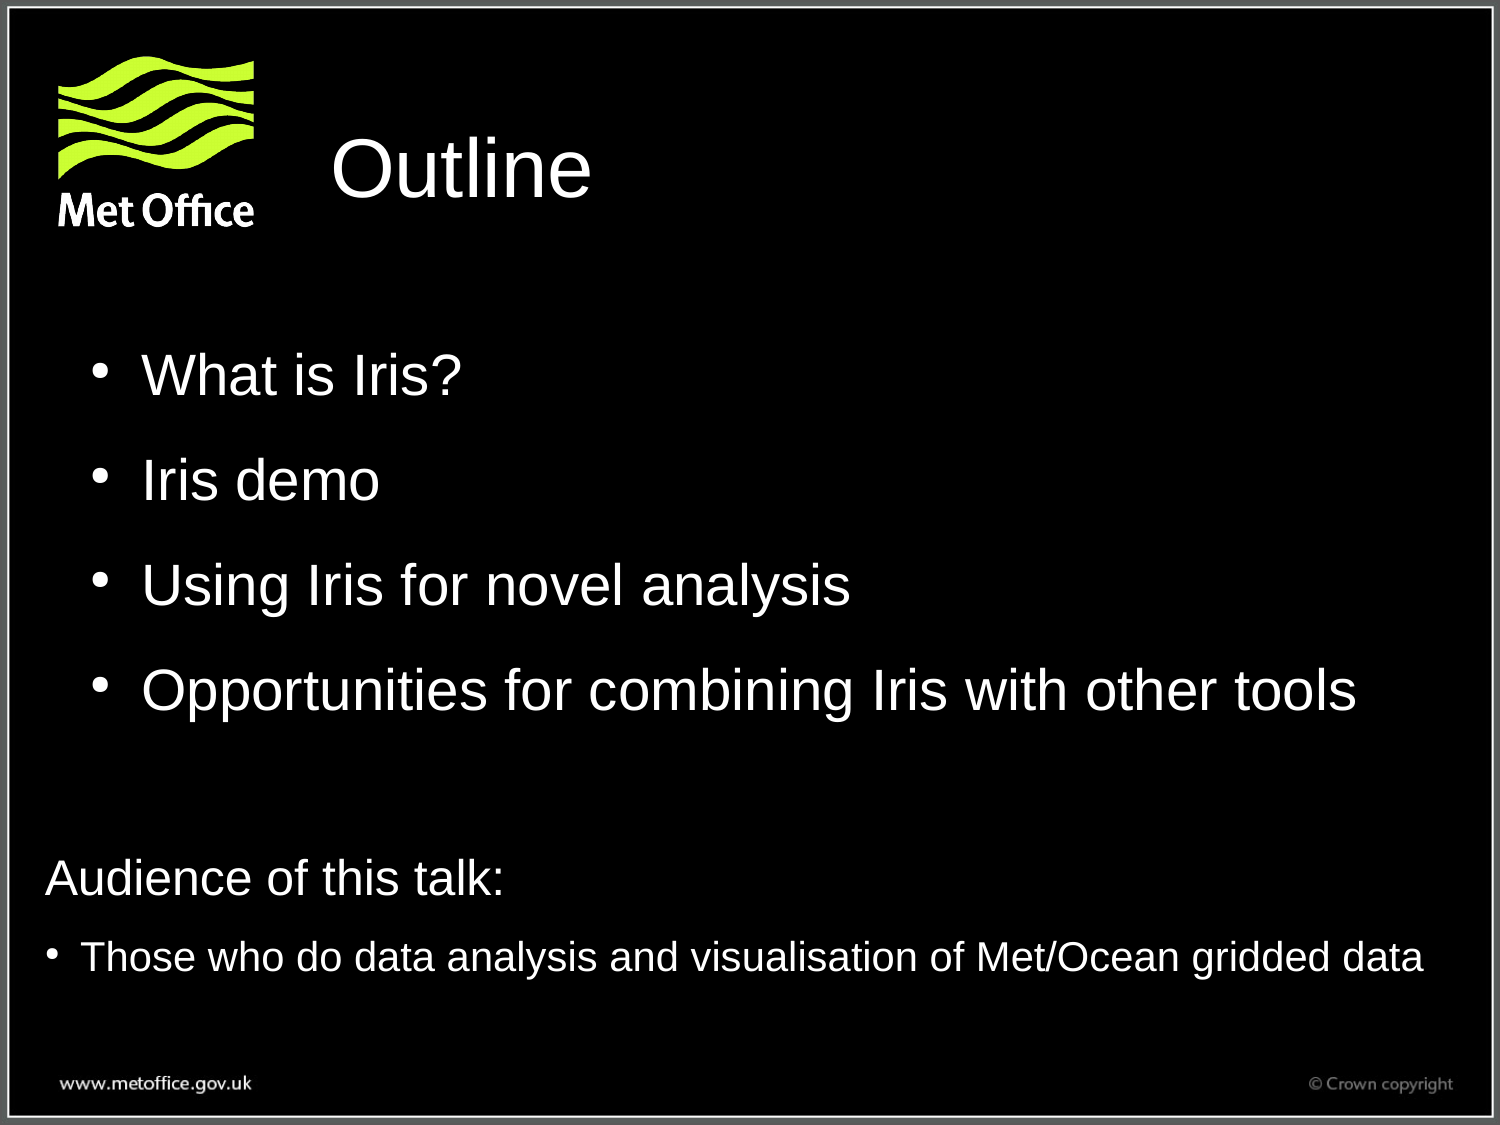

# Outline
 What is Iris?
 Iris demo
 Using Iris for novel analysis
 Opportunities for combining Iris with other tools
Audience of this talk:
Those who do data analysis and visualisation of Met/Ocean gridded data